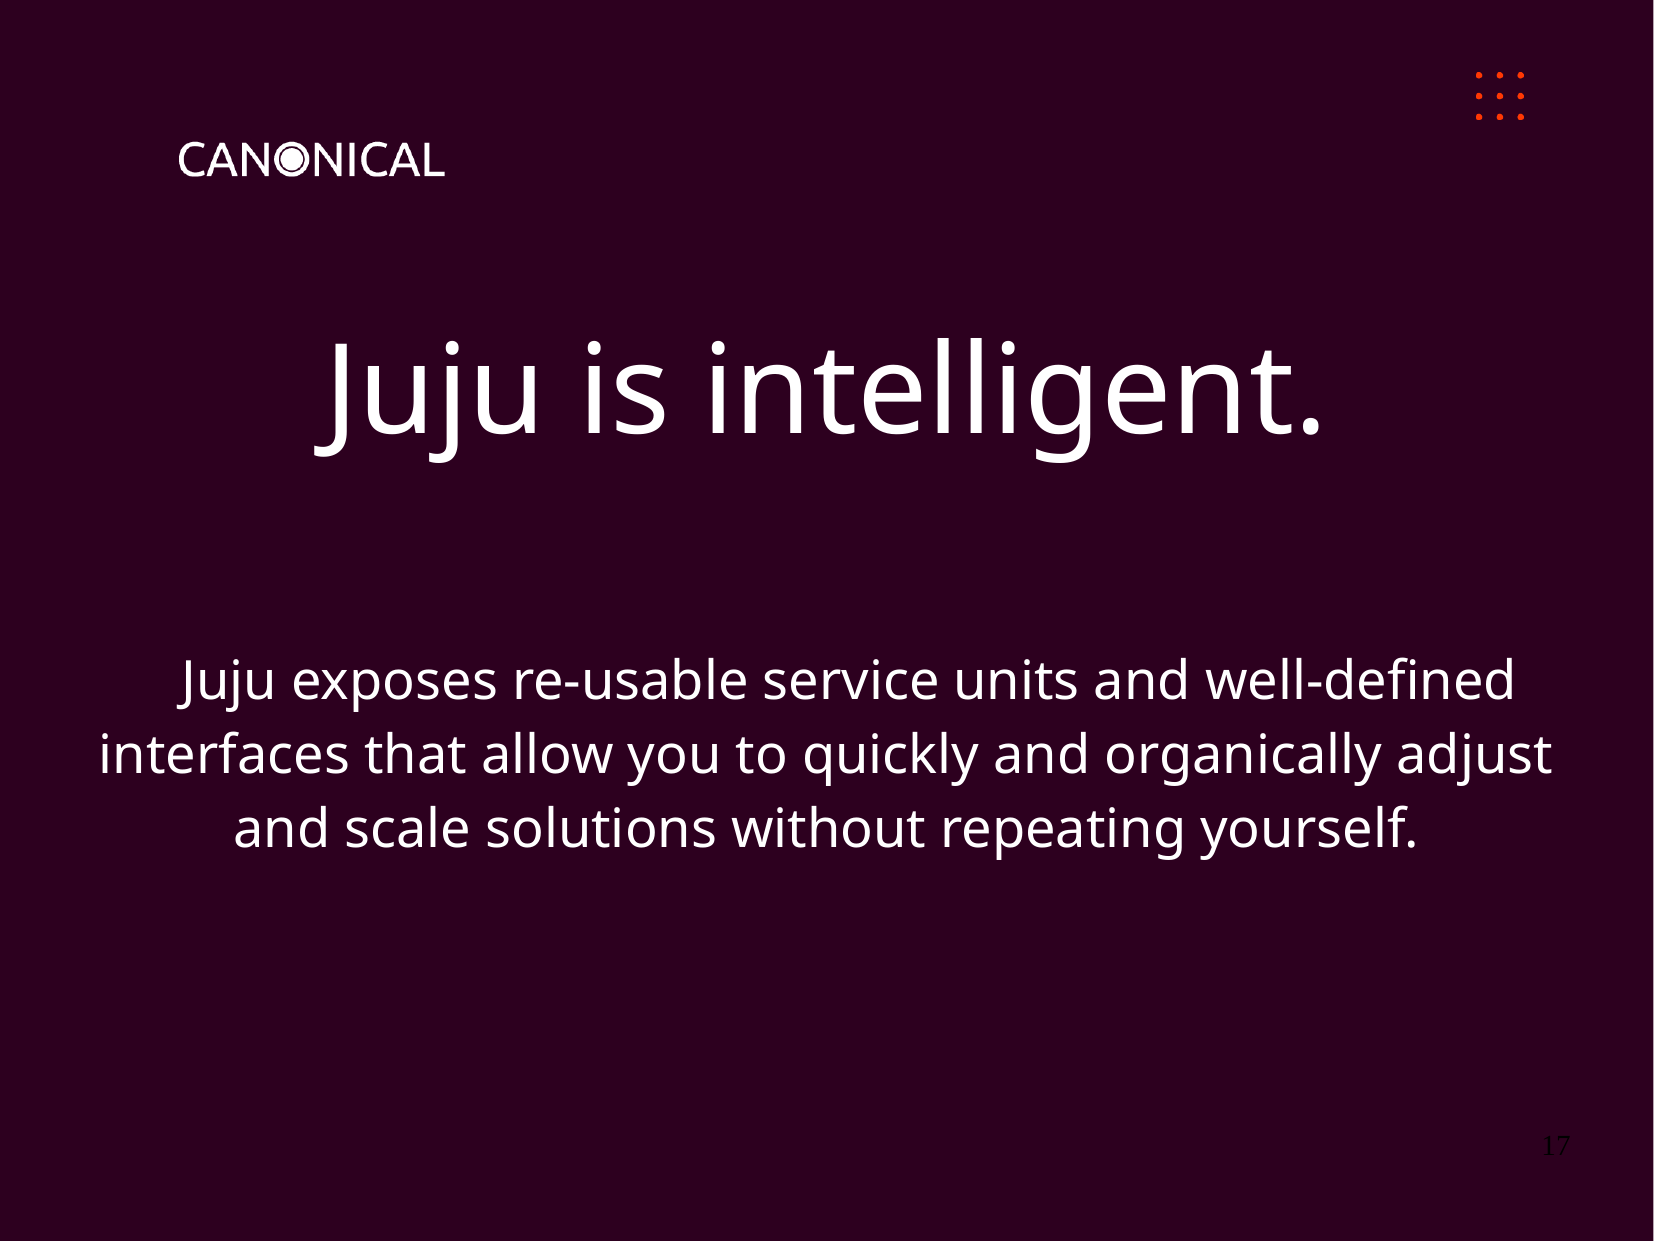

# Juju is intelligent.
 Juju exposes re-usable service units and well-defined interfaces that allow you to quickly and organically adjust and scale solutions without repeating yourself.
17